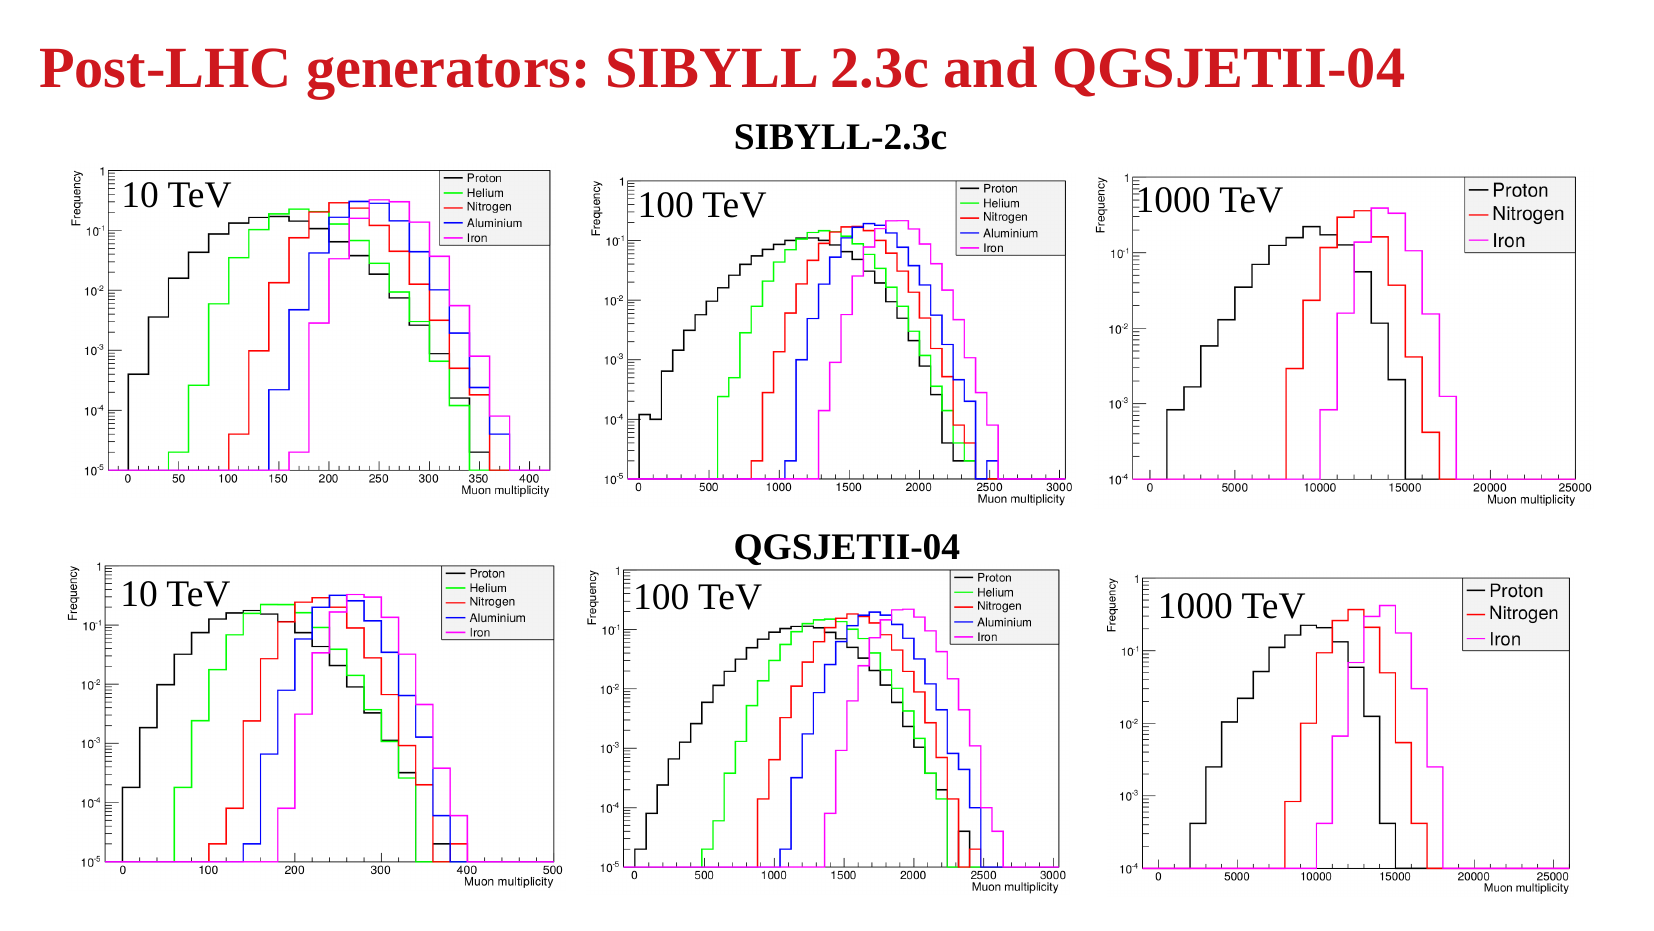

# Post-LHC generators: SIBYLL 2.3c and QGSJETII-04
SIBYLL-2.3c
10 TeV
1000 TeV
100 TeV
QGSJETII-04
10 TeV
100 TeV
1000 TeV